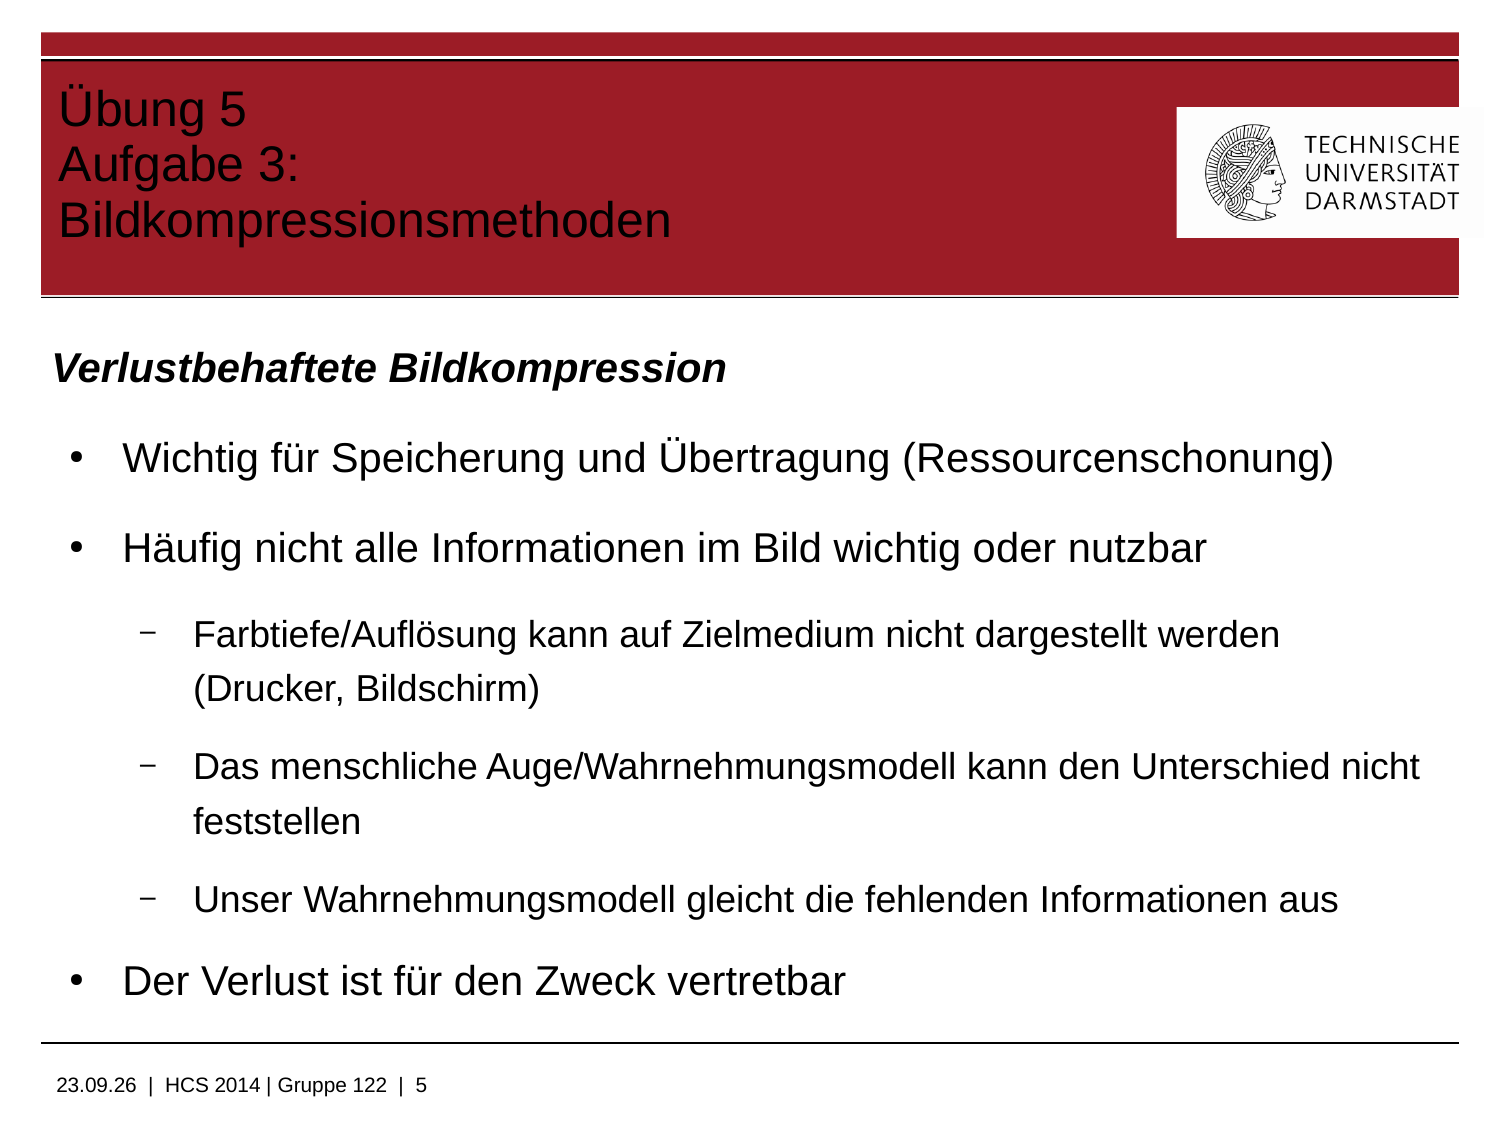

# Übung 5 Aufgabe 3: Bildkompressionsmethoden
Verlustbehaftete Bildkompression
Wichtig für Speicherung und Übertragung (Ressourcenschonung)
Häufig nicht alle Informationen im Bild wichtig oder nutzbar
Farbtiefe/Auflösung kann auf Zielmedium nicht dargestellt werden (Drucker, Bildschirm)
Das menschliche Auge/Wahrnehmungsmodell kann den Unterschied nicht feststellen
Unser Wahrnehmungsmodell gleicht die fehlenden Informationen aus
Der Verlust ist für den Zweck vertretbar